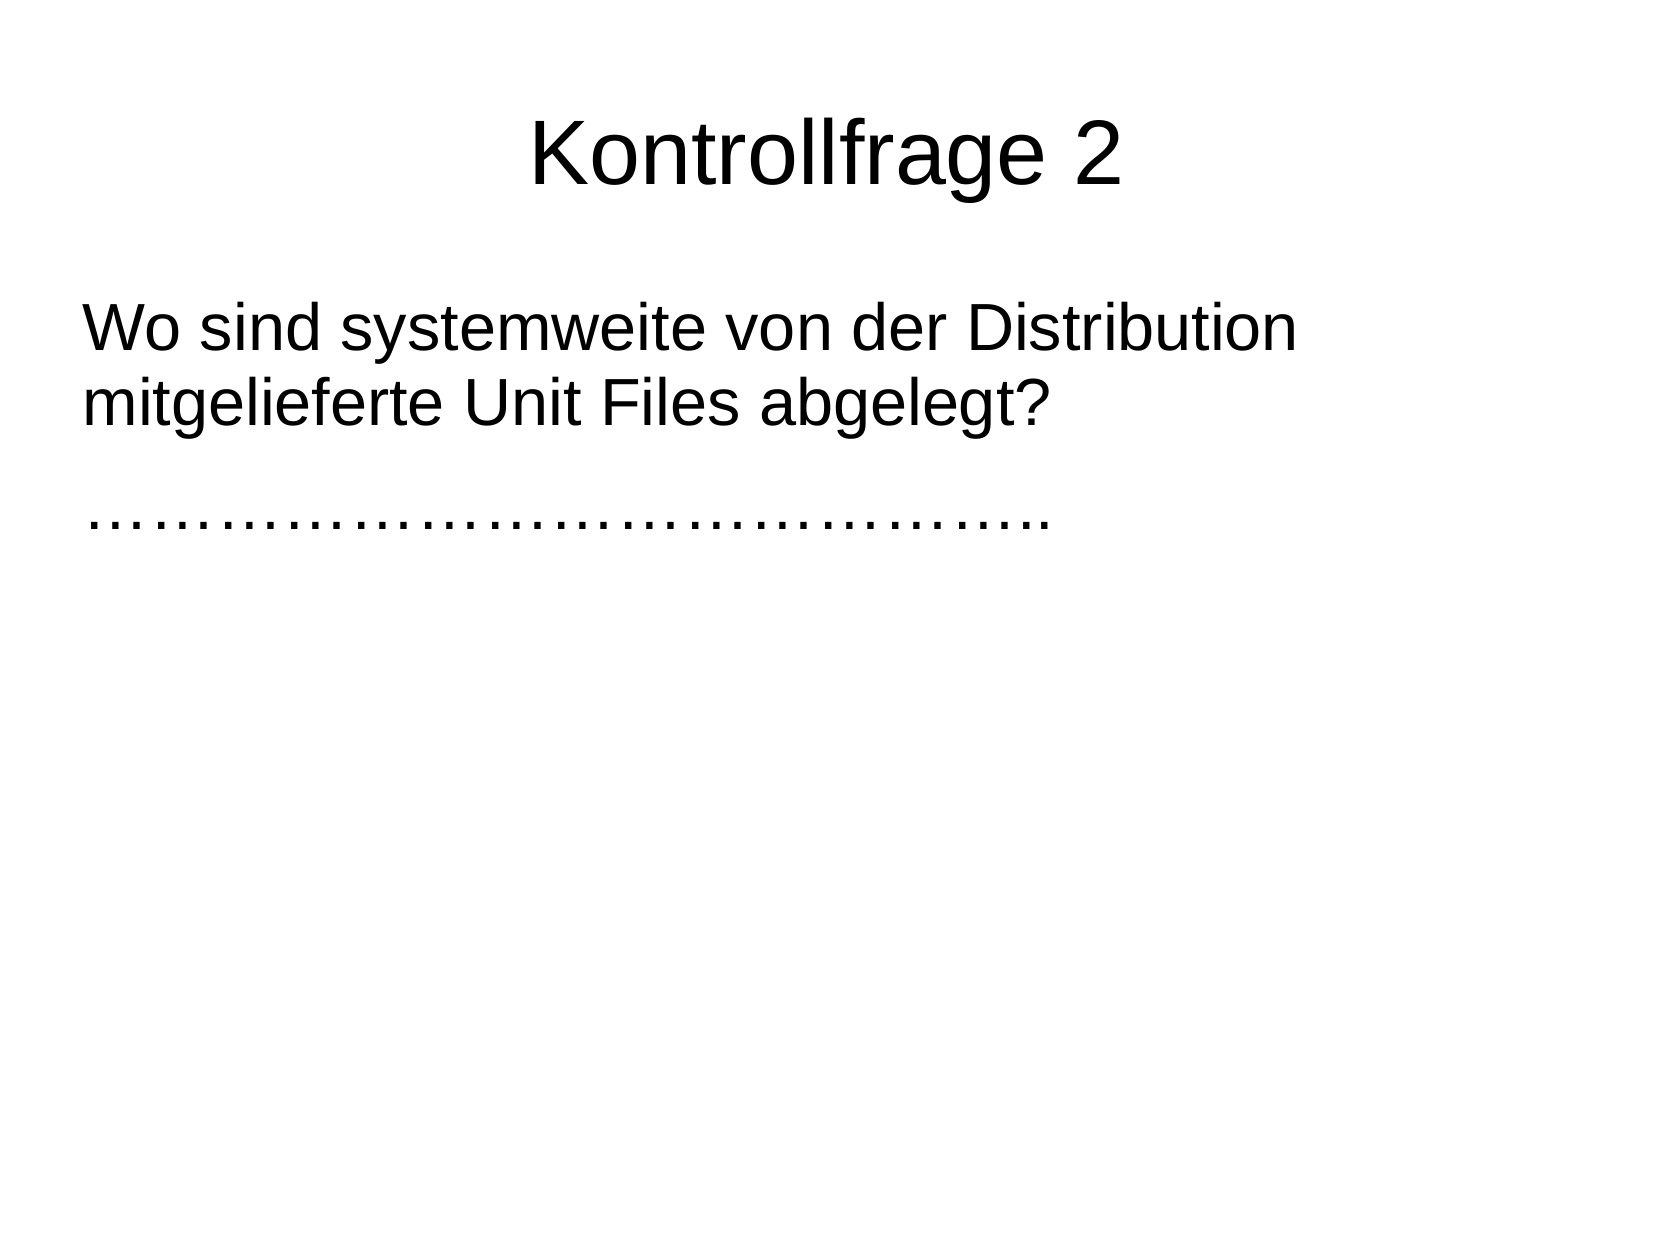

# Kontrollfrage 2
Wo sind systemweite von der Distribution mitgelieferte Unit Files abgelegt?
……………………………………..